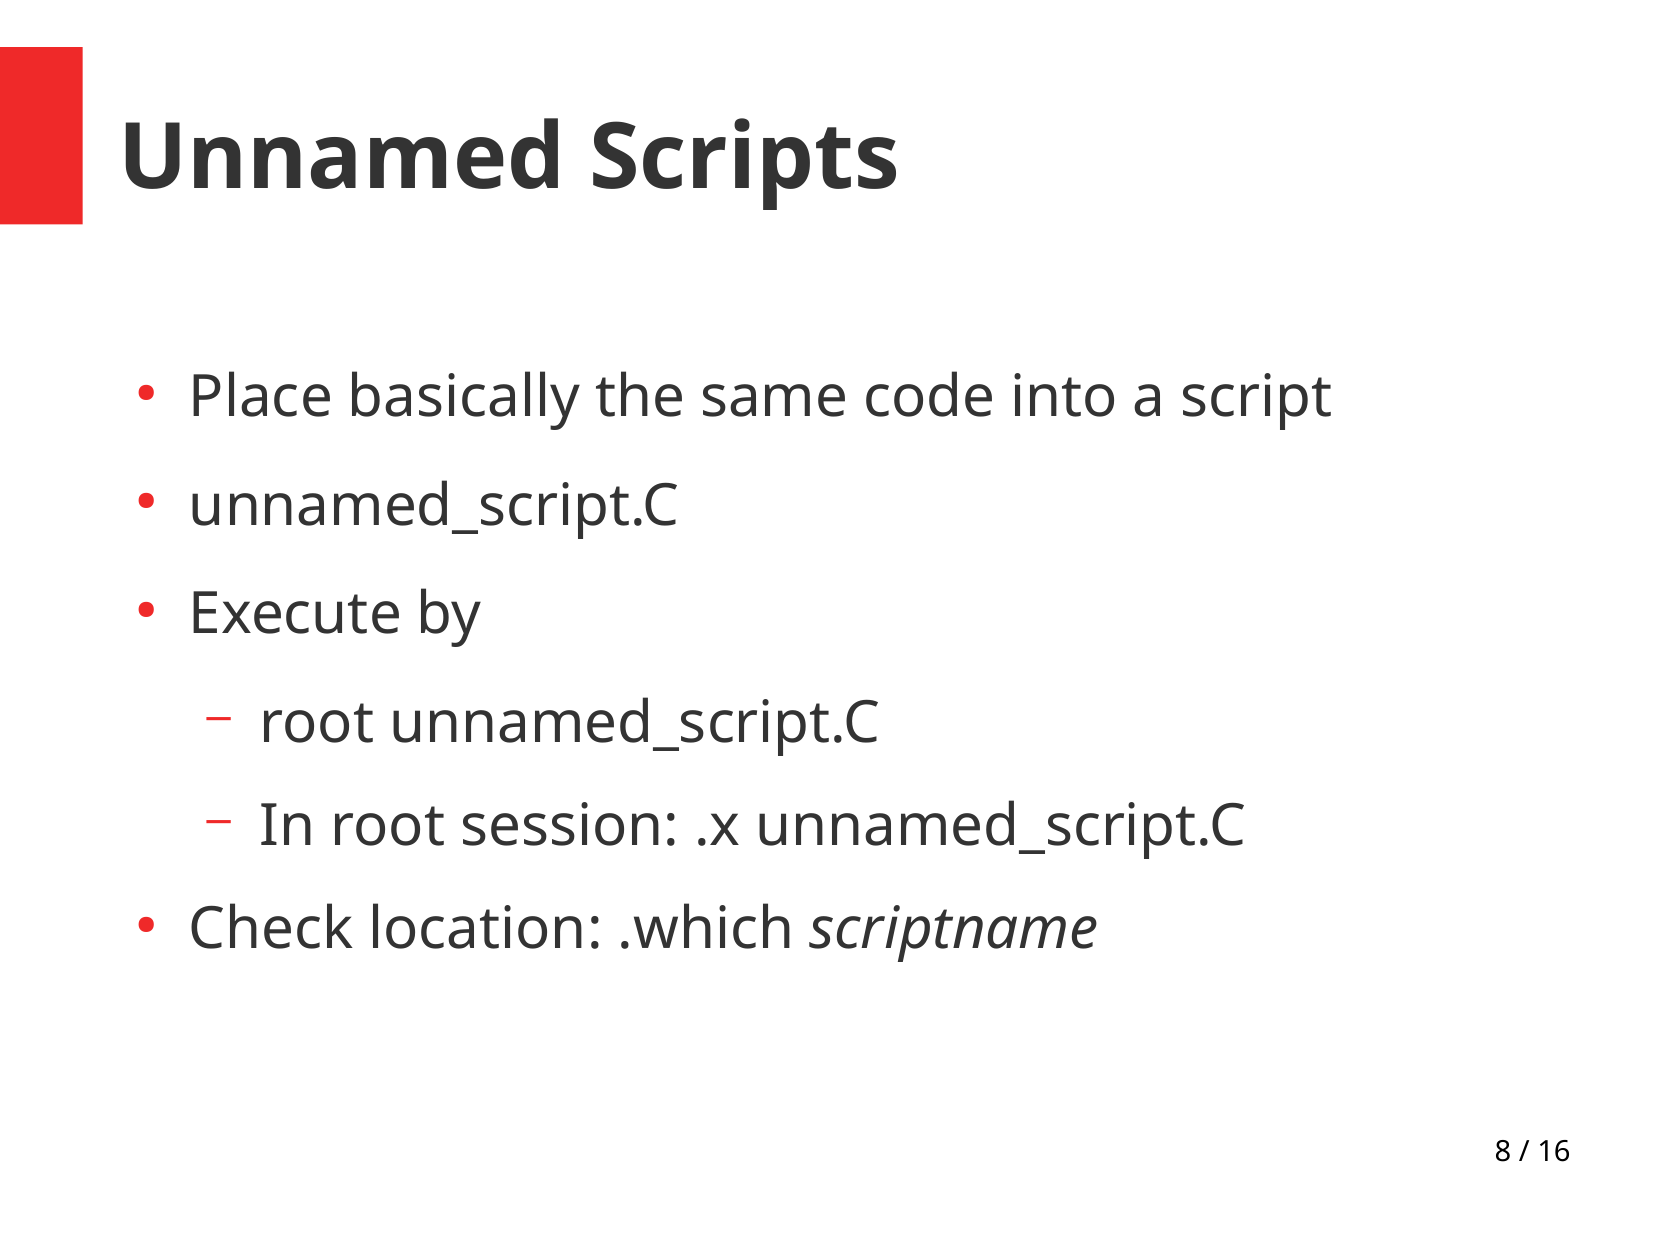

# Unnamed Scripts
Place basically the same code into a script
unnamed_script.C
Execute by
root unnamed_script.C
In root session: .x unnamed_script.C
Check location: .which scriptname
8